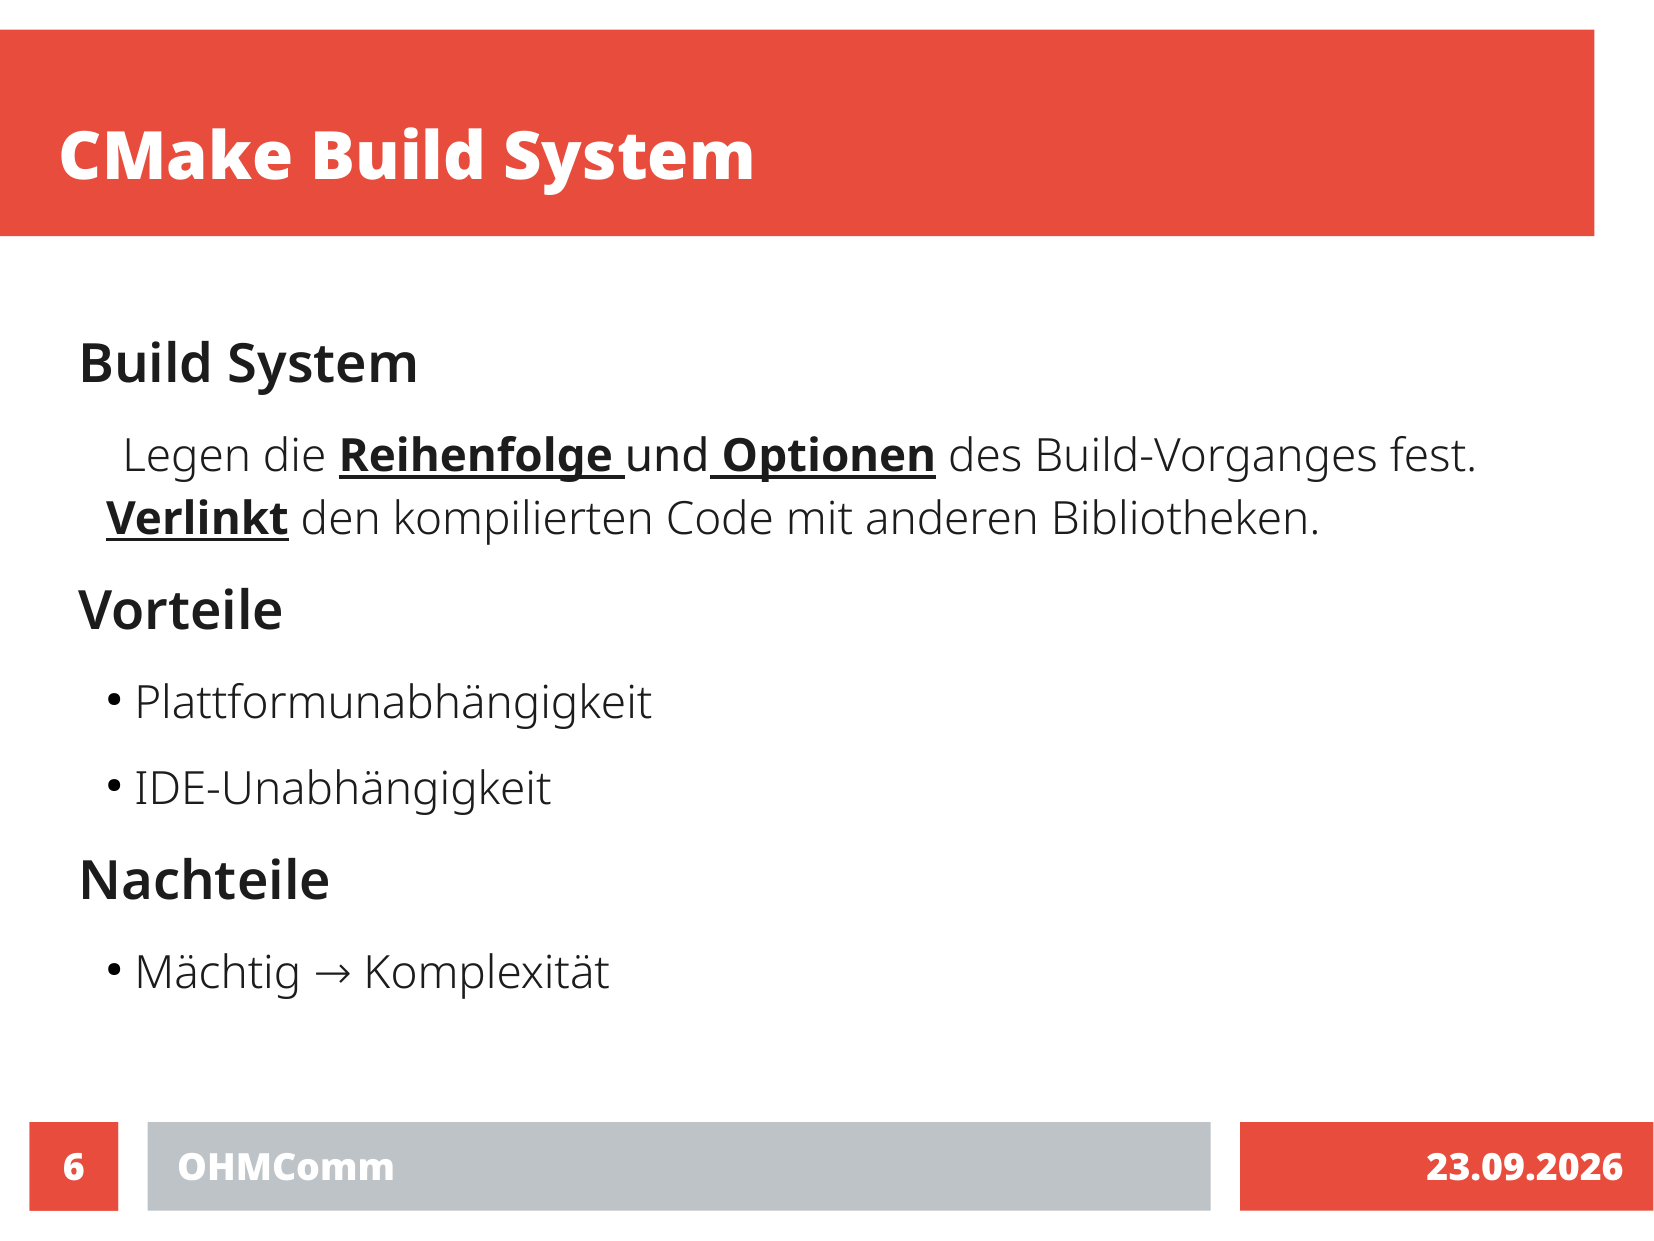

# CMake Build System
Build System
Legen die Reihenfolge und Optionen des Build-Vorganges fest. Verlinkt den kompilierten Code mit anderen Bibliotheken.
Vorteile
 Plattformunabhängigkeit
 IDE-Unabhängigkeit
Nachteile
 Mächtig → Komplexität
6
OHMComm